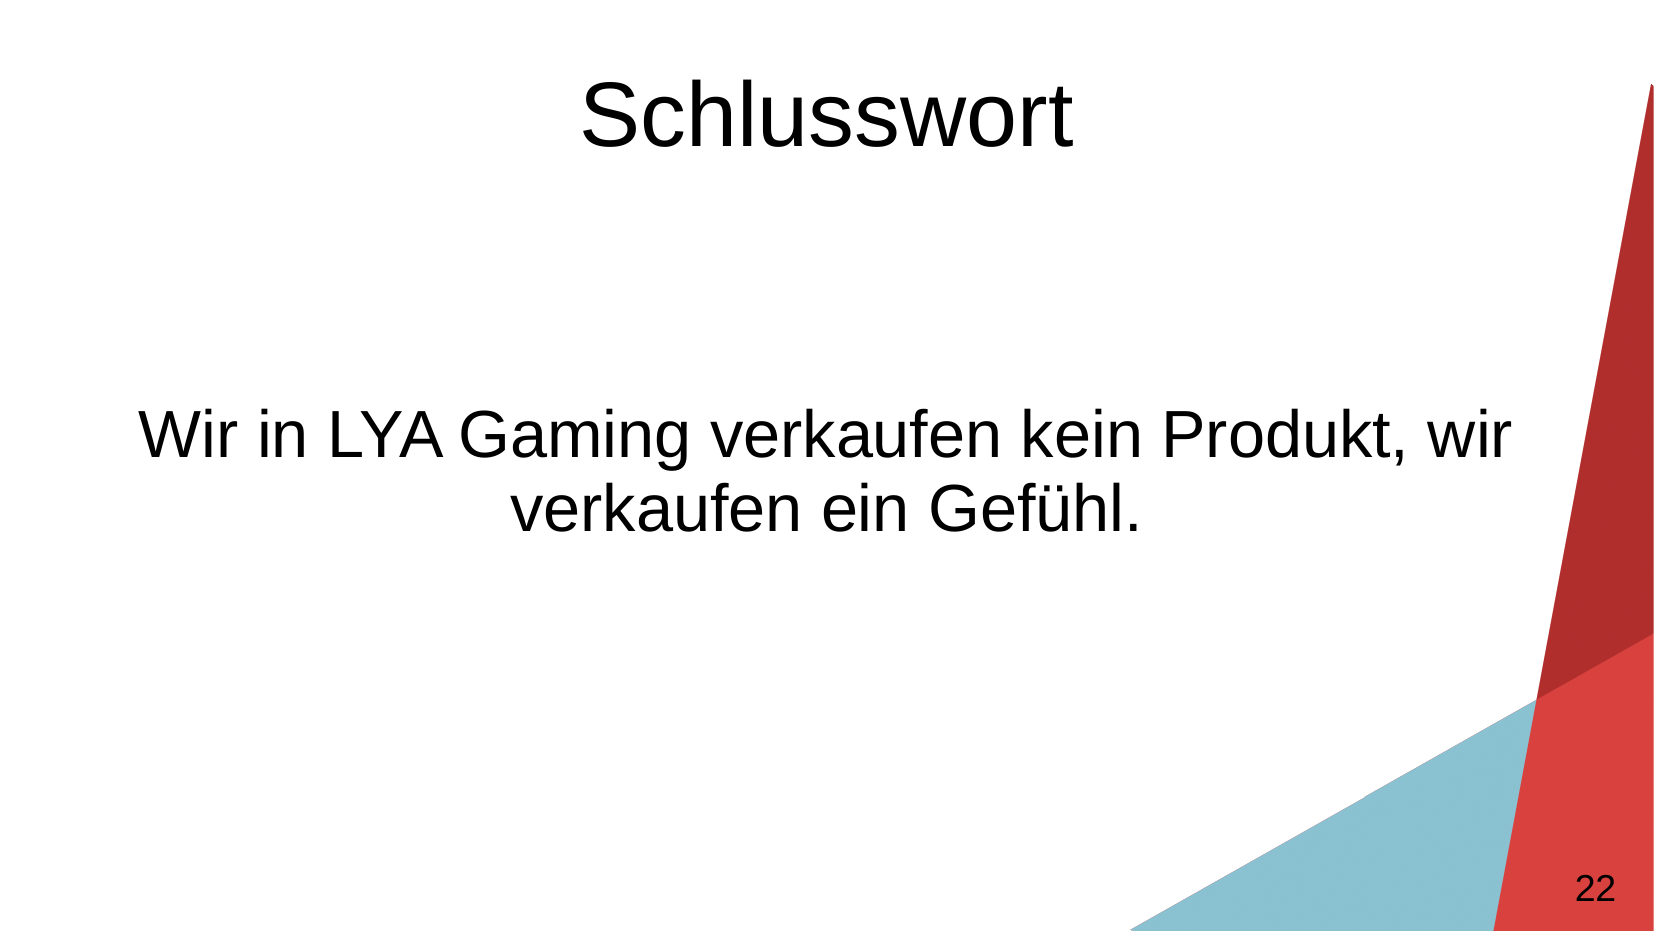

# Schlusswort
Wir in LYA Gaming verkaufen kein Produkt, wir verkaufen ein Gefühl.